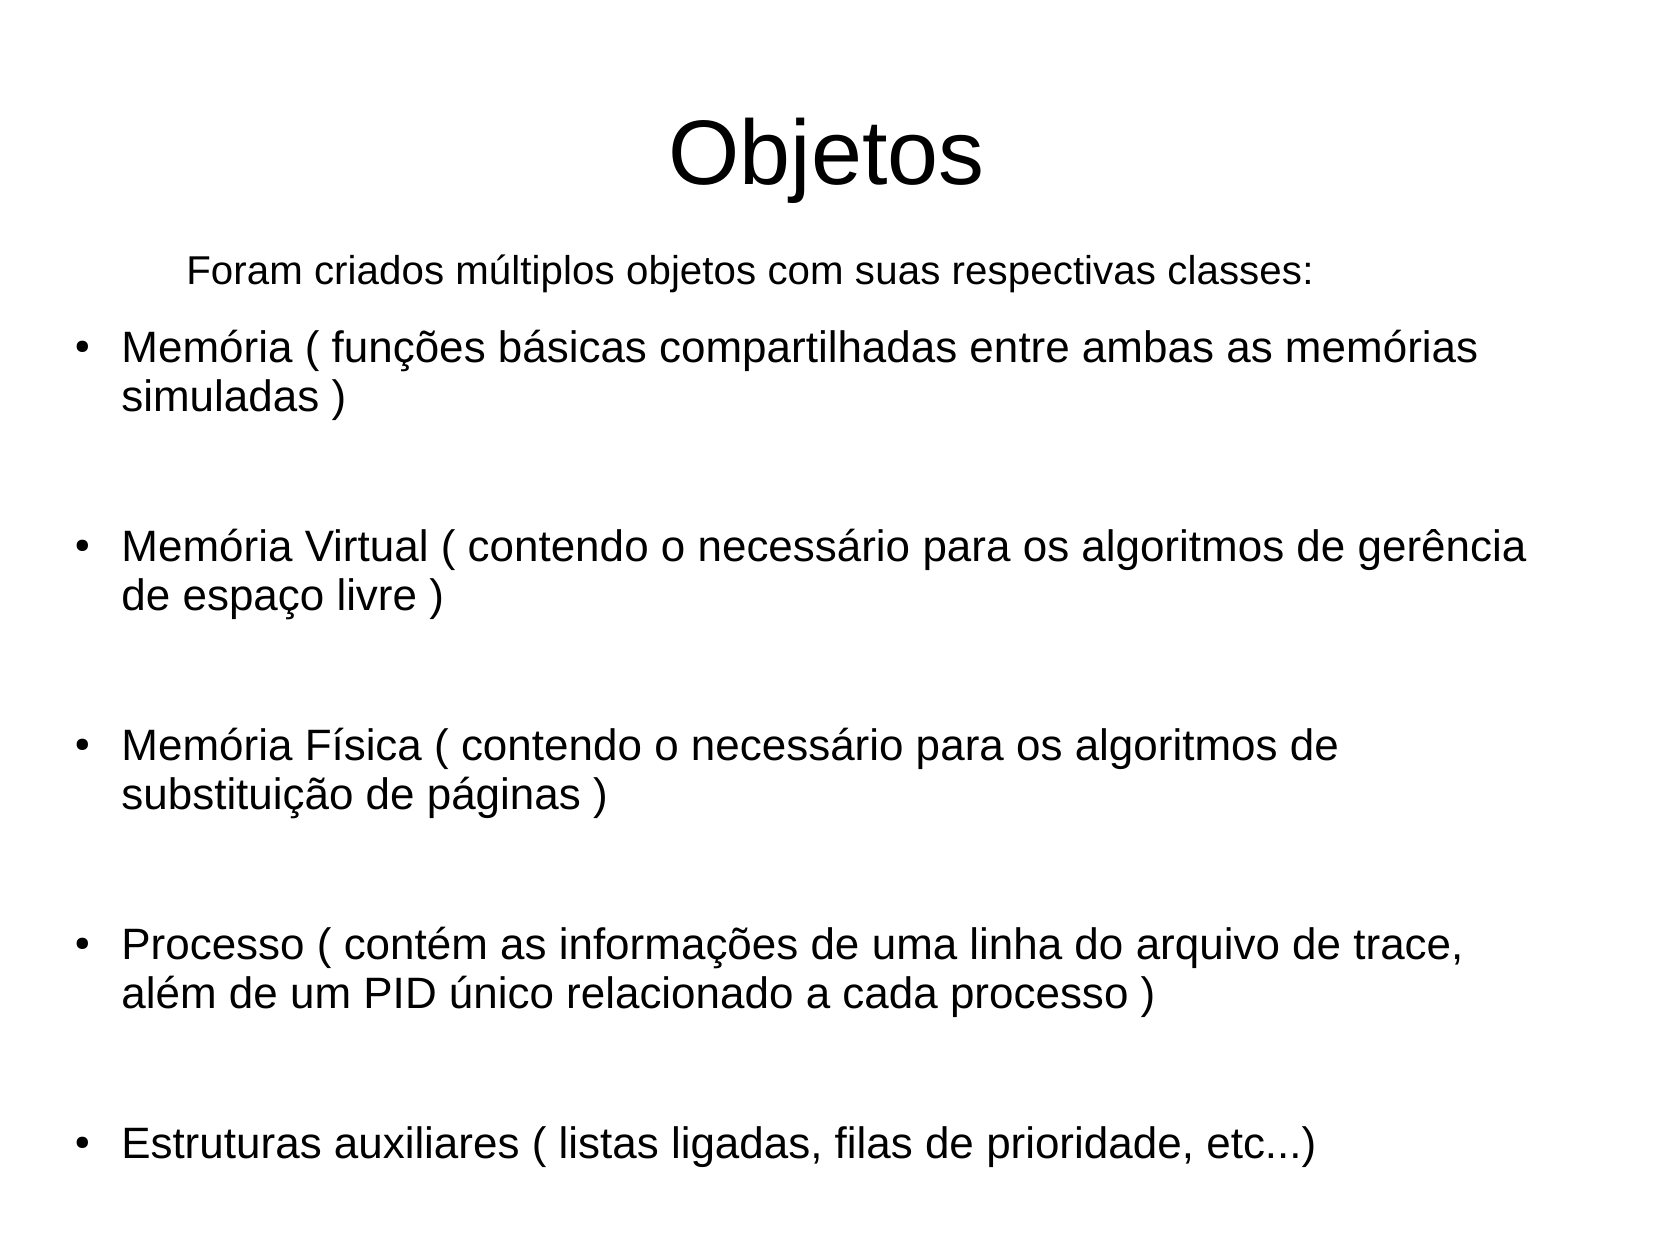

# Objetos
 Foram criados múltiplos objetos com suas respectivas classes:
Memória ( funções básicas compartilhadas entre ambas as memórias simuladas )
Memória Virtual ( contendo o necessário para os algoritmos de gerência de espaço livre )
Memória Física ( contendo o necessário para os algoritmos de substituição de páginas )
Processo ( contém as informações de uma linha do arquivo de trace, além de um PID único relacionado a cada processo )
Estruturas auxiliares ( listas ligadas, filas de prioridade, etc...)